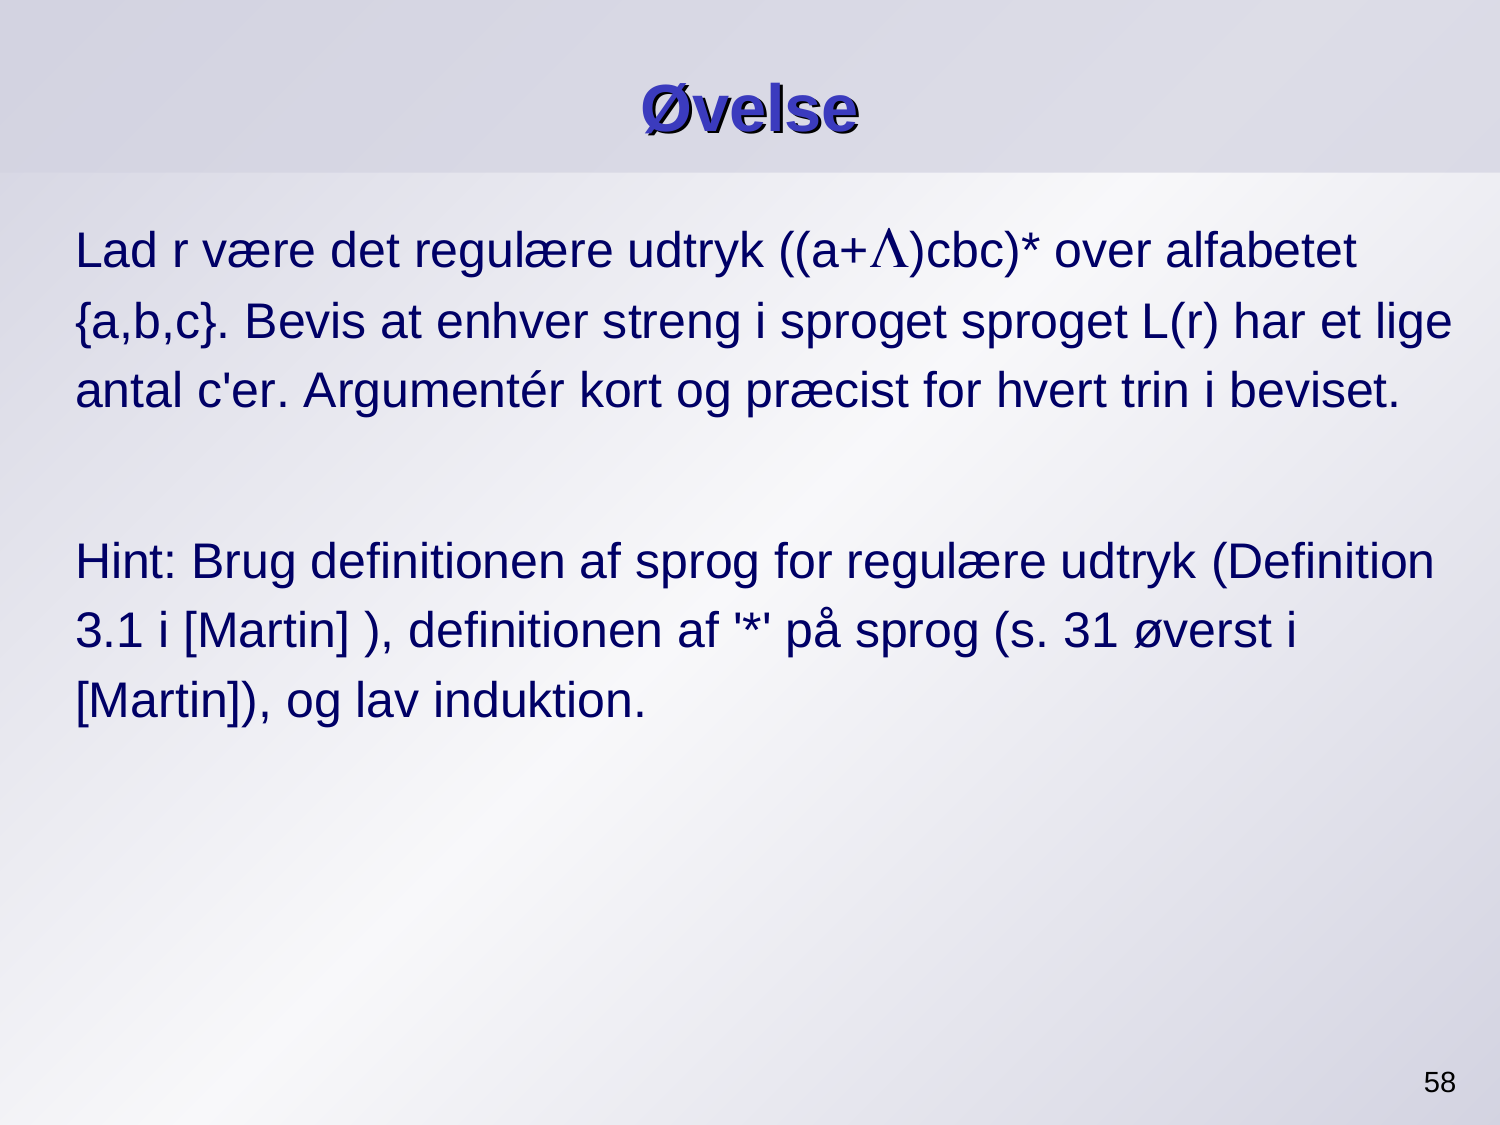

# Øvelse
Lad r være det regulære udtryk ((a+Λ)cbc)* over alfabetet {a,b,c}. Bevis at enhver streng i sproget sproget L(r) har et lige antal c'er. Argumentér kort og præcist for hvert trin i beviset.
Hint: Brug definitionen af sprog for regulære udtryk (Definition 3.1 i [Martin] ), definitionen af '*' på sprog (s. 31 øverst i [Martin]), og lav induktion.
58